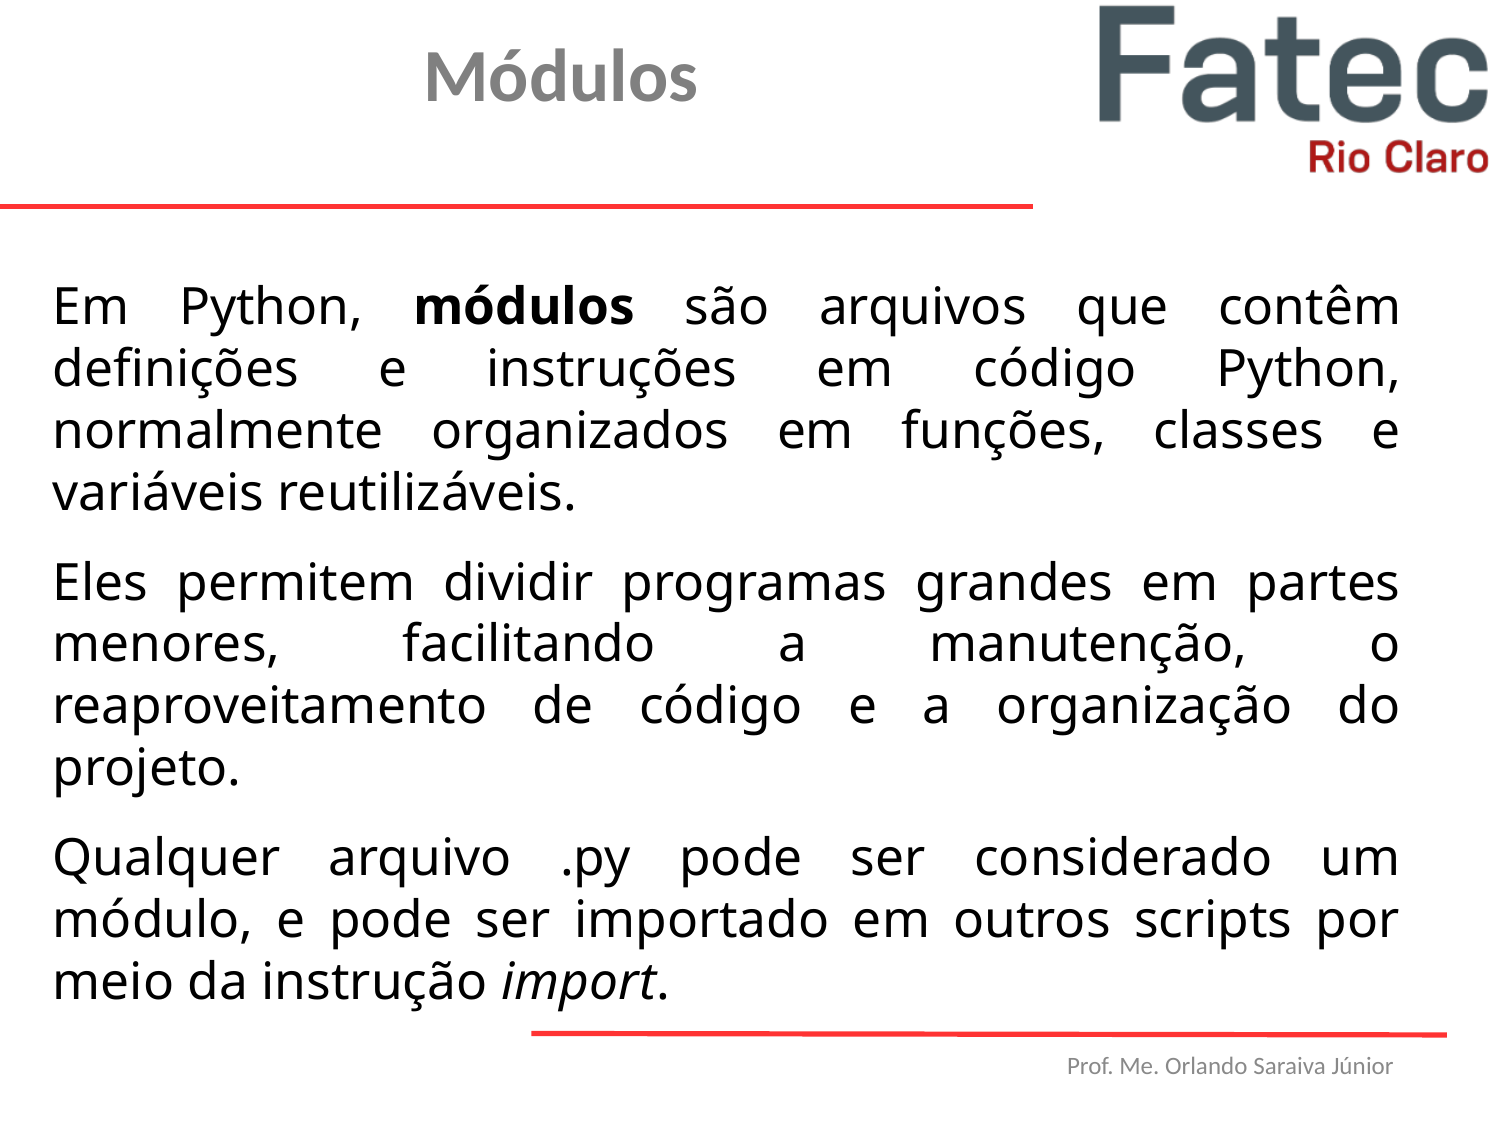

Módulos
# Em Python, módulos são arquivos que contêm definições e instruções em código Python, normalmente organizados em funções, classes e variáveis reutilizáveis.
Eles permitem dividir programas grandes em partes menores, facilitando a manutenção, o reaproveitamento de código e a organização do projeto.
Qualquer arquivo .py pode ser considerado um módulo, e pode ser importado em outros scripts por meio da instrução import.